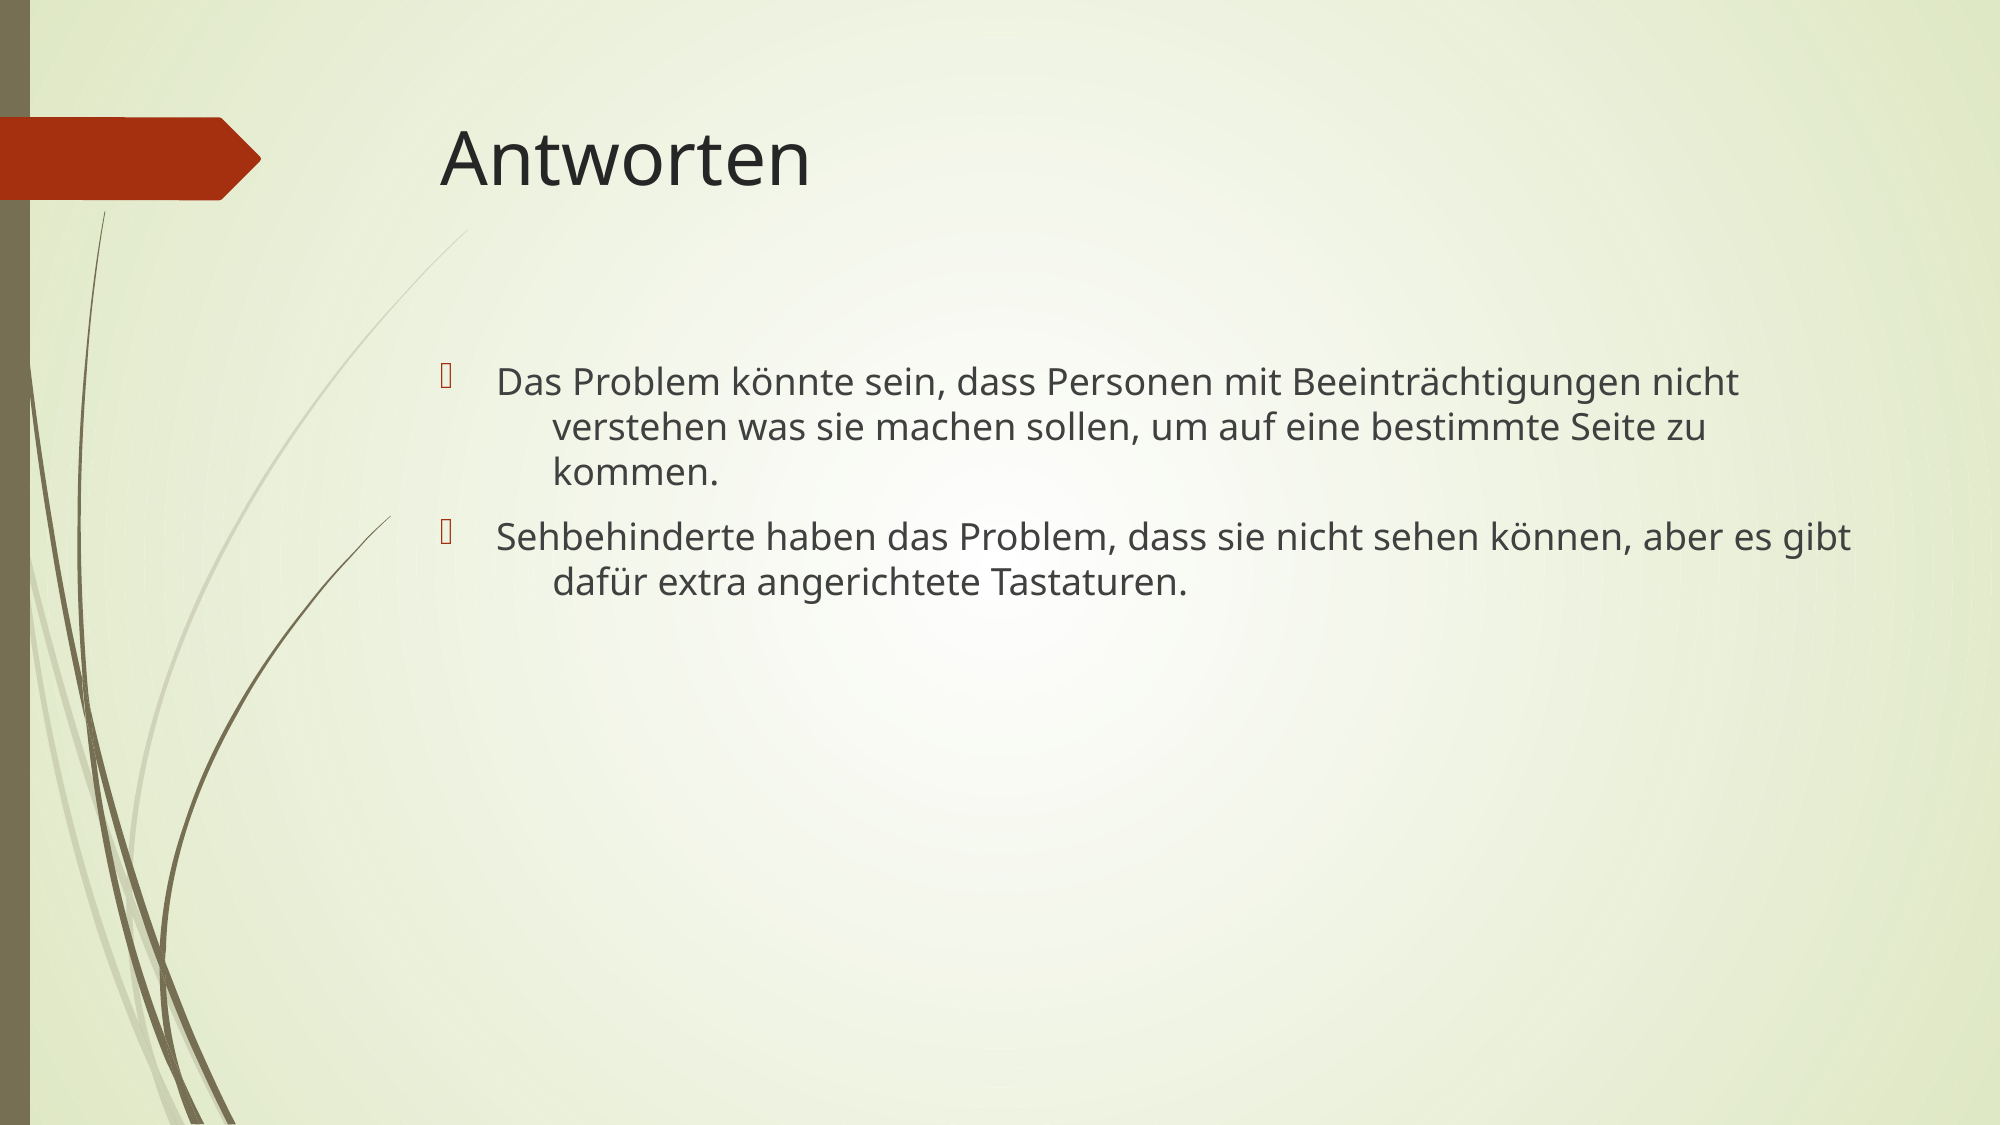

# Antworten
Das Problem könnte sein, dass Personen mit Beeinträchtigungen nicht verstehen was sie machen sollen, um auf eine bestimmte Seite zu kommen.
Sehbehinderte haben das Problem, dass sie nicht sehen können, aber es gibt dafür extra angerichtete Tastaturen.